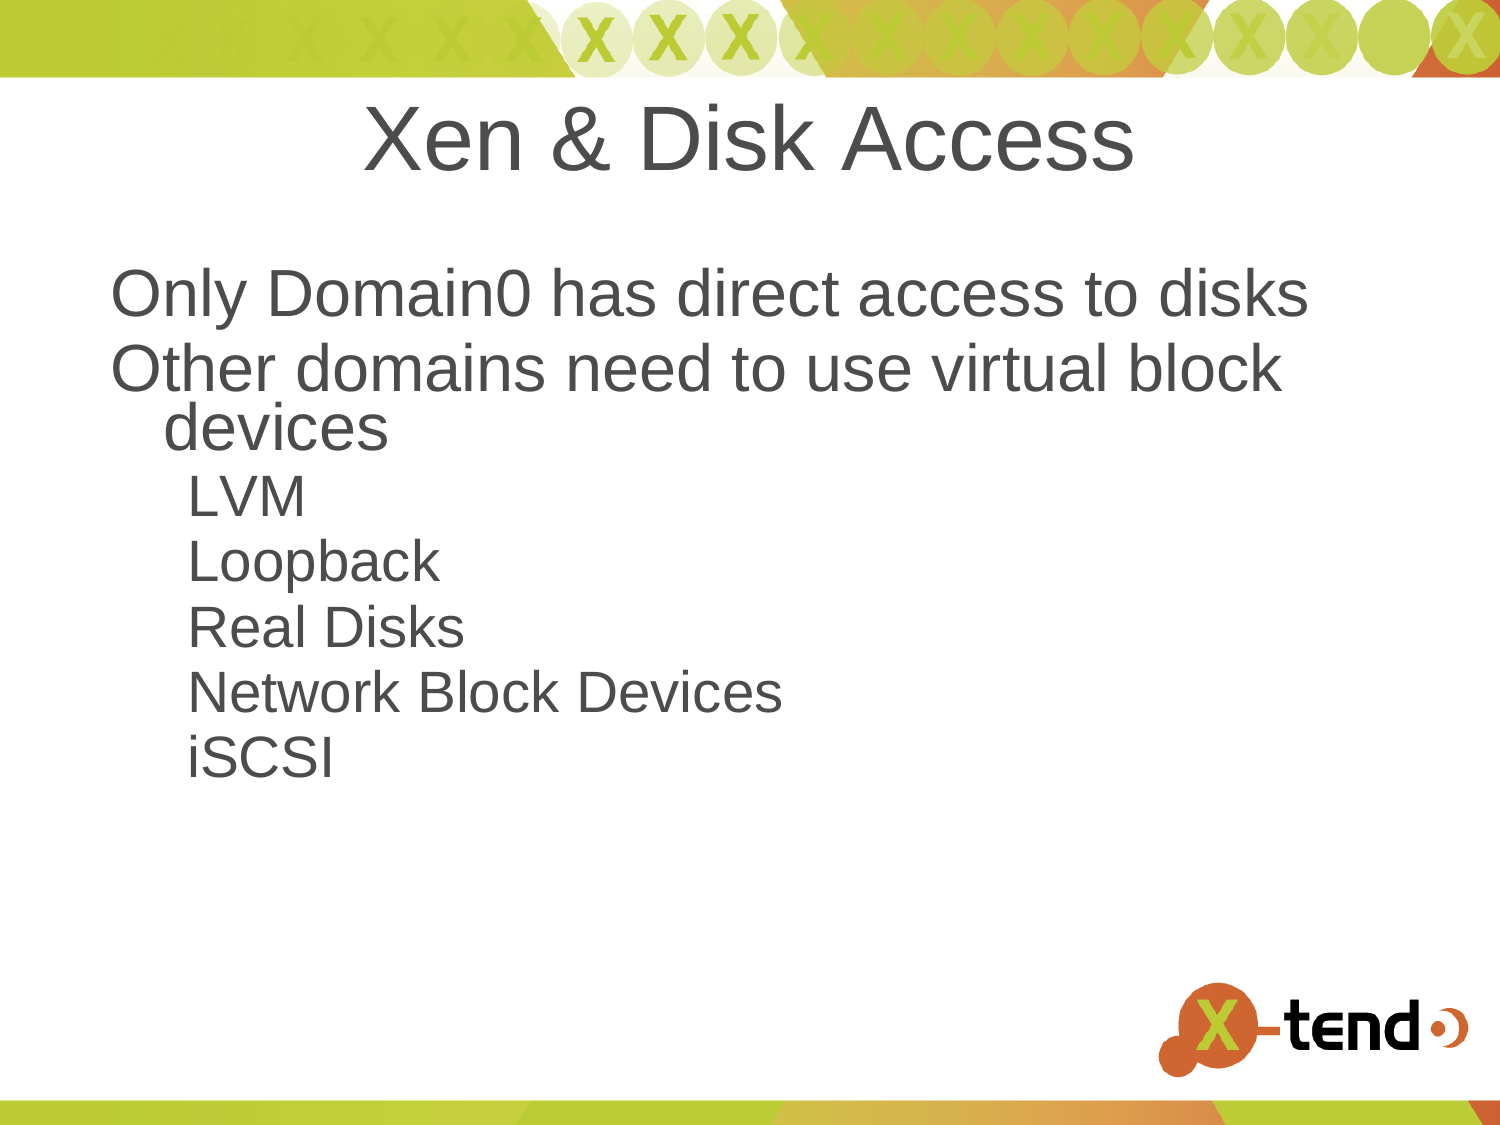

# Xen & Disk Access
Only Domain0 has direct access to disks
Other domains need to use virtual block devices
LVM
Loopback
Real Disks
Network Block Devices
iSCSI